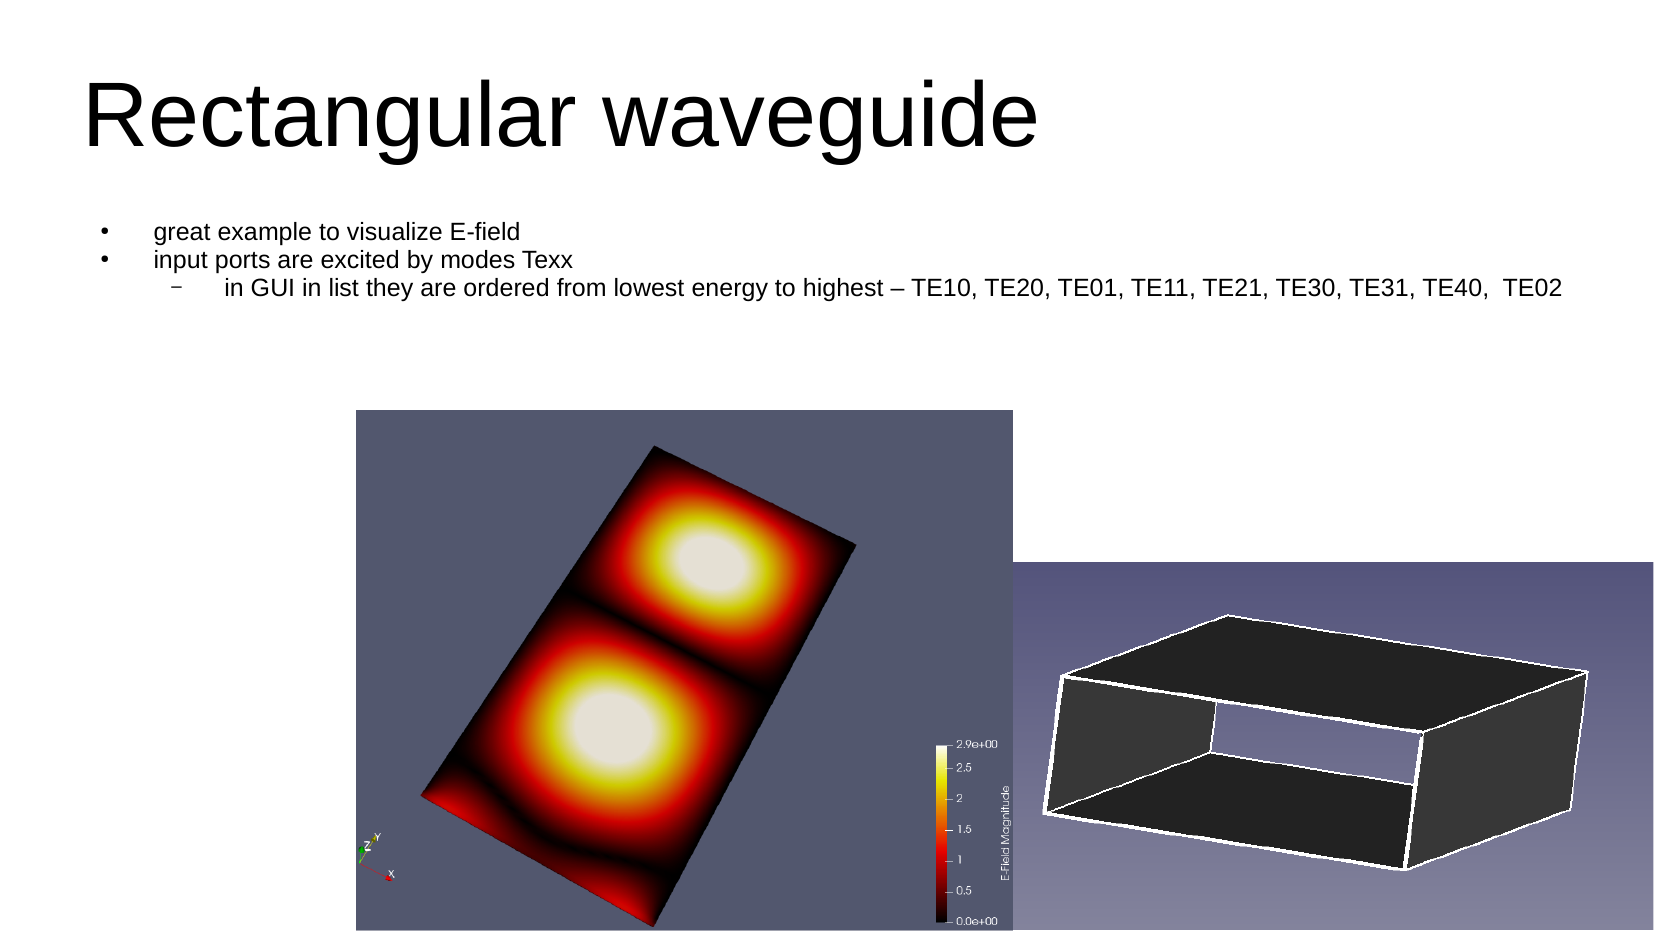

# Rectangular waveguide
great example to visualize E-field
input ports are excited by modes Texx
in GUI in list they are ordered from lowest energy to highest – TE10, TE20, TE01, TE11, TE21, TE30, TE31, TE40, TE02